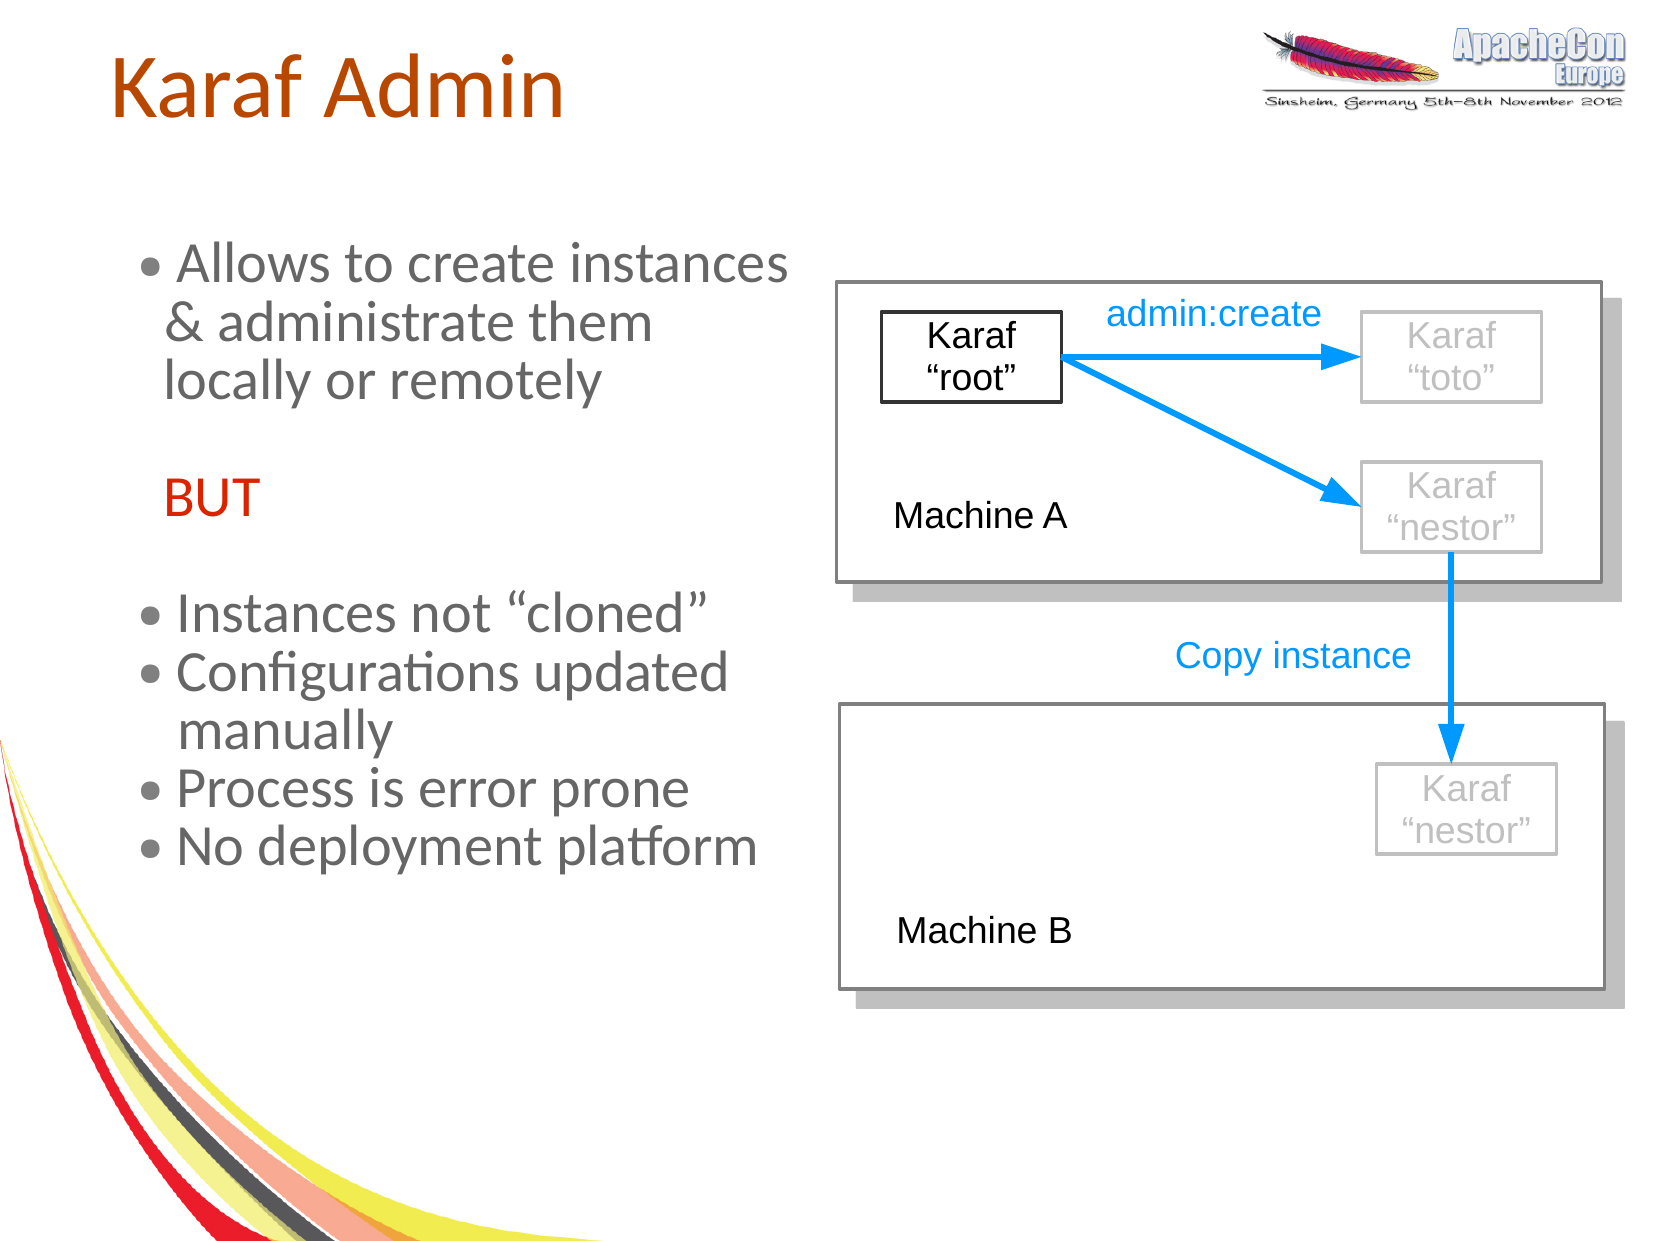

# Karaf Admin
 Allows to create instances & administrate them
locally or remotely
BUT
 Instances not “cloned”
 Configurations updated manually
 Process is error prone
 No deployment platform
 Machine A
admin:create
Karaf
“root”
Karaf
“toto”
Karaf
“nestor”
Copy instance
 Machine B
Karaf
“nestor”